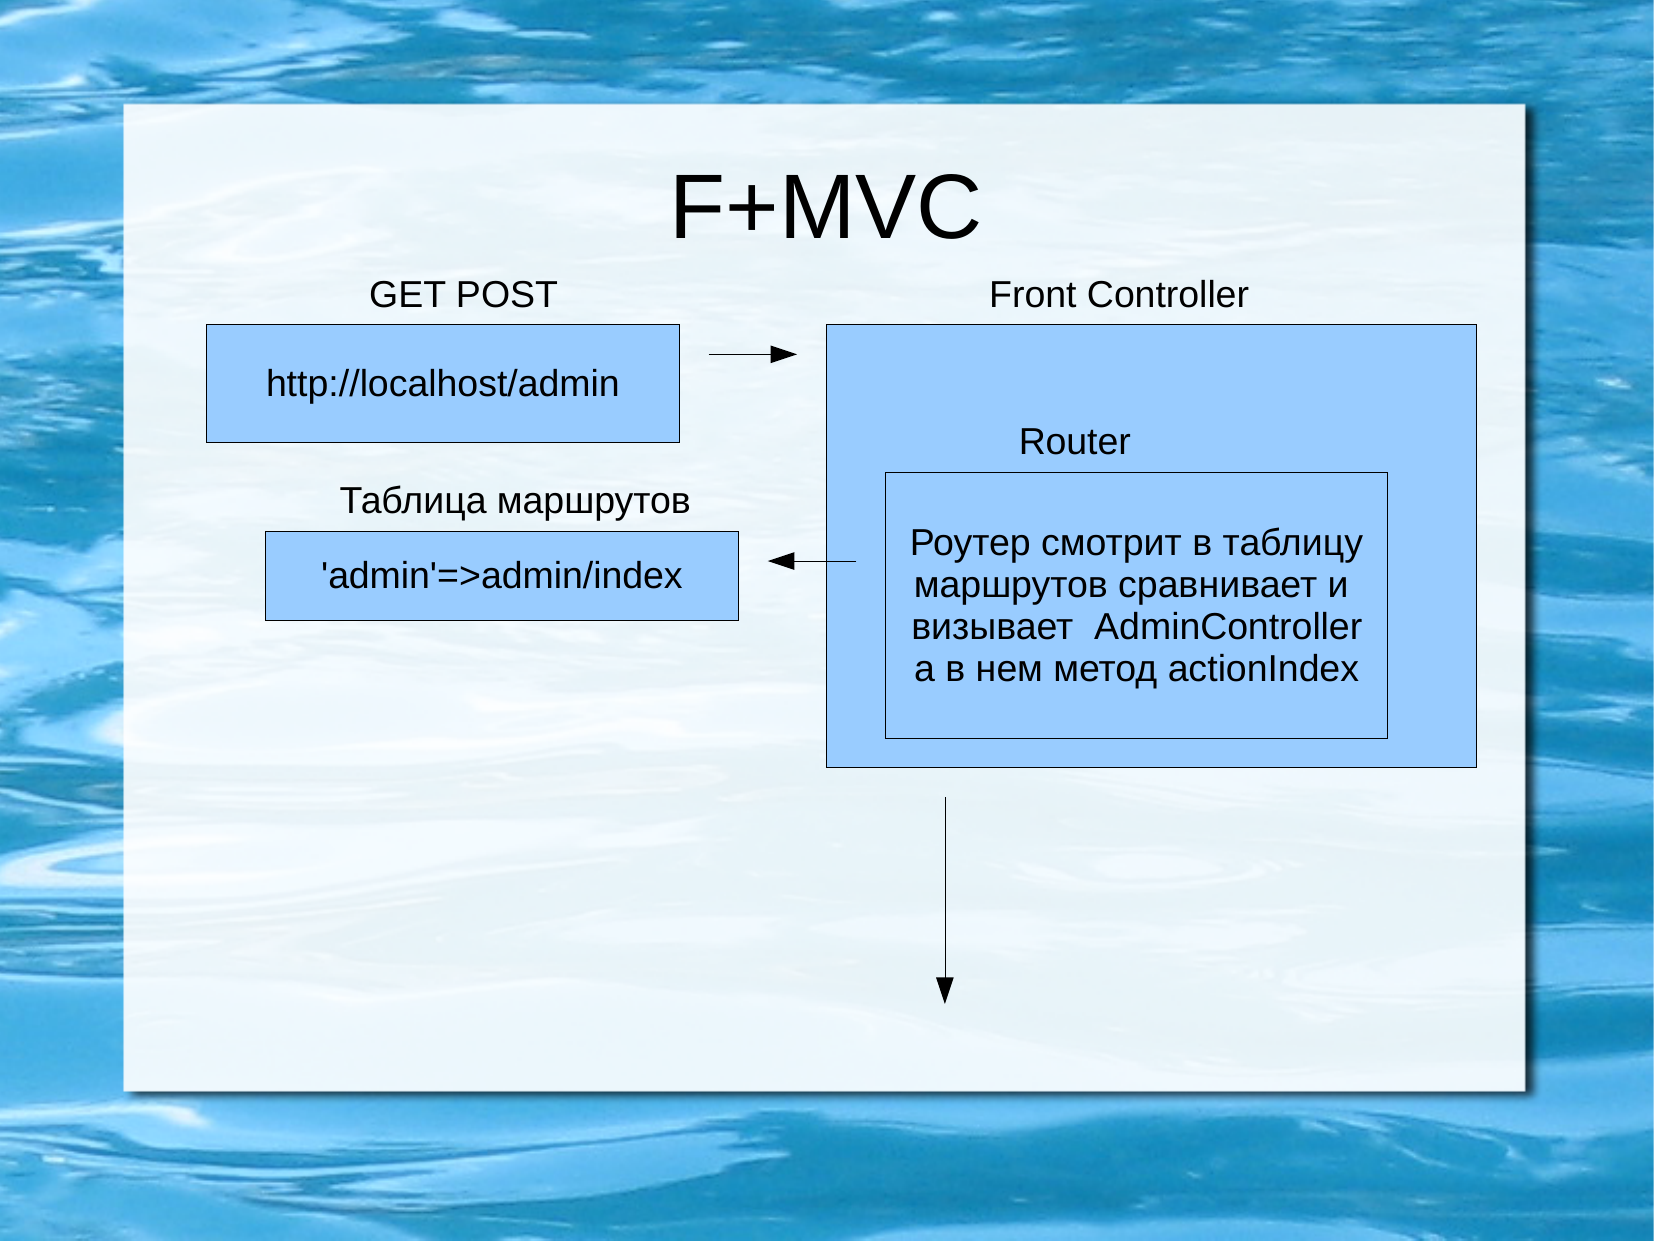

# F+MVC
GET POST
Front Controller
http://localhost/admin
Router
Таблица маршрутов
Роутер смотрит в таблицу
маршрутов сравнивает и
визывает AdminController
а в нем метод actionIndex
'admin'=>admin/index